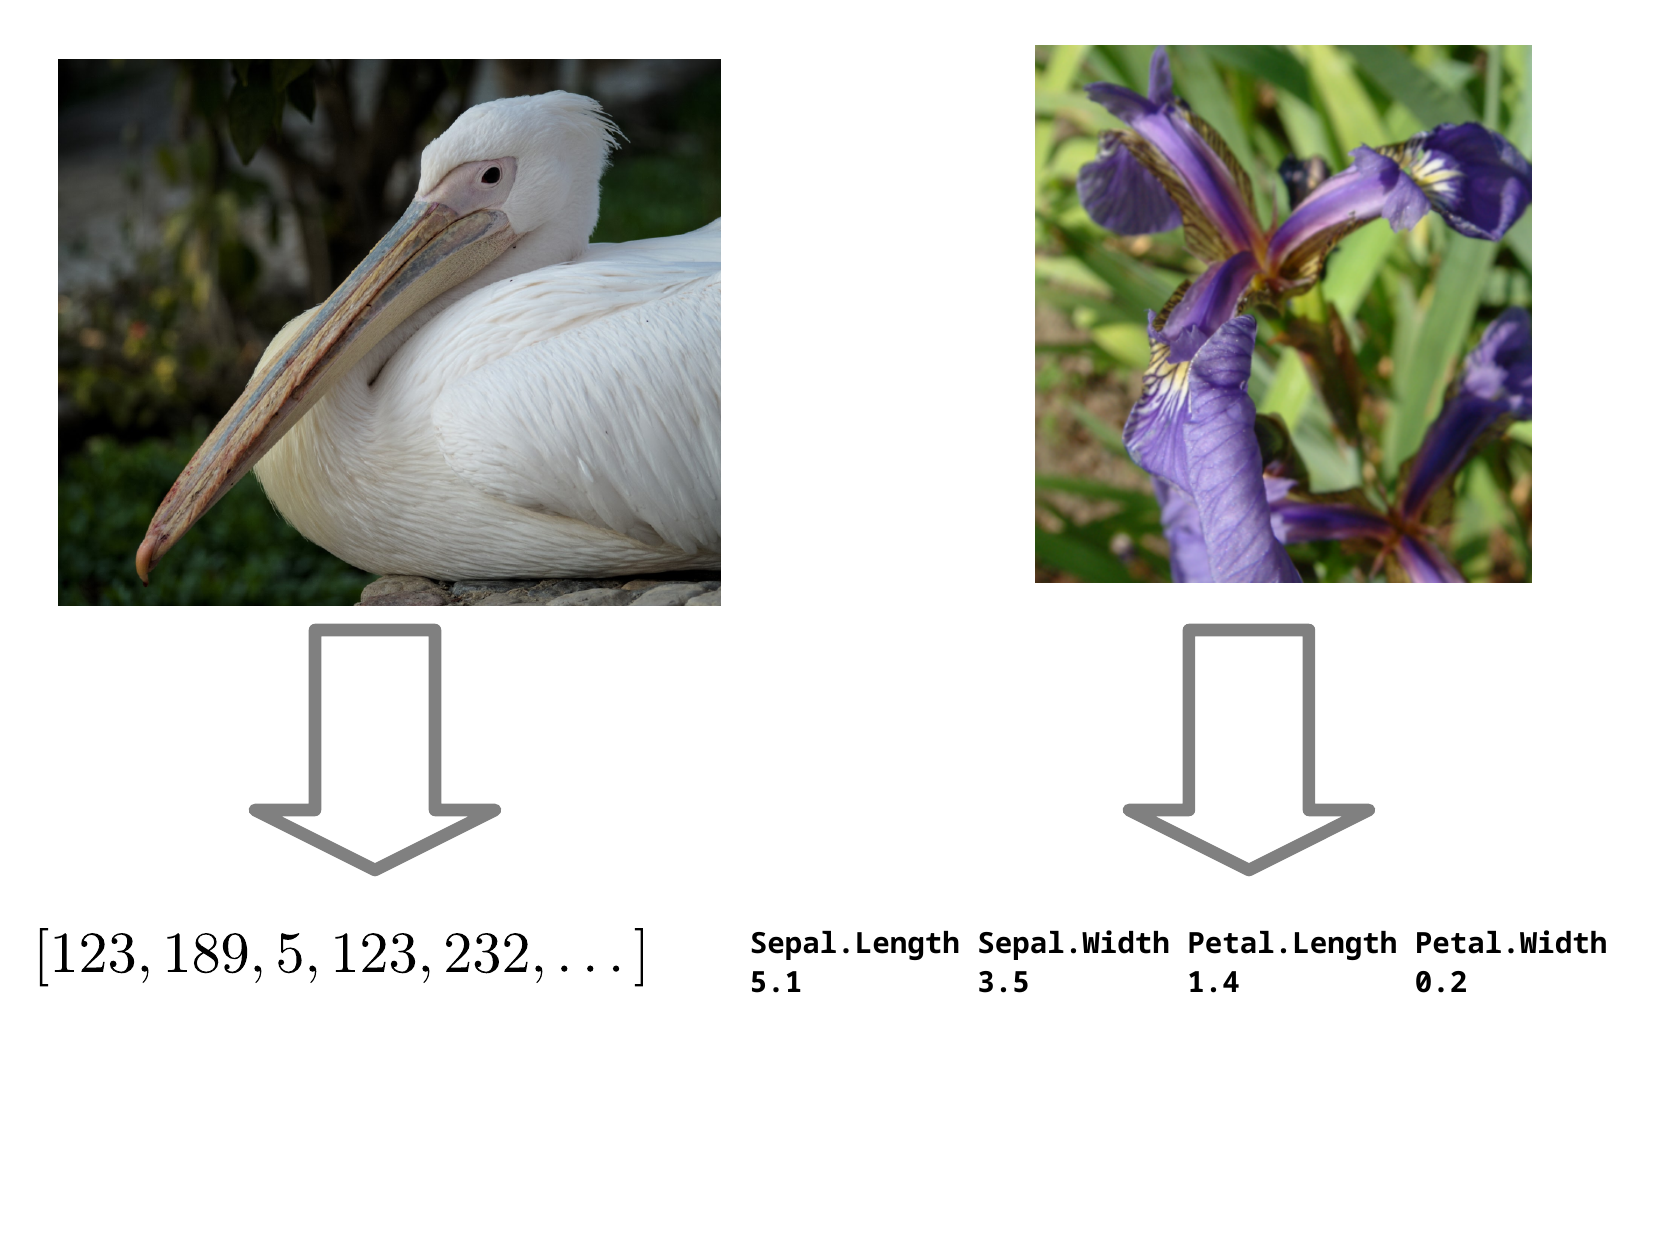

Sepal.Length Sepal.Width Petal.Length Petal.Width
5.1 3.5 1.4 0.2